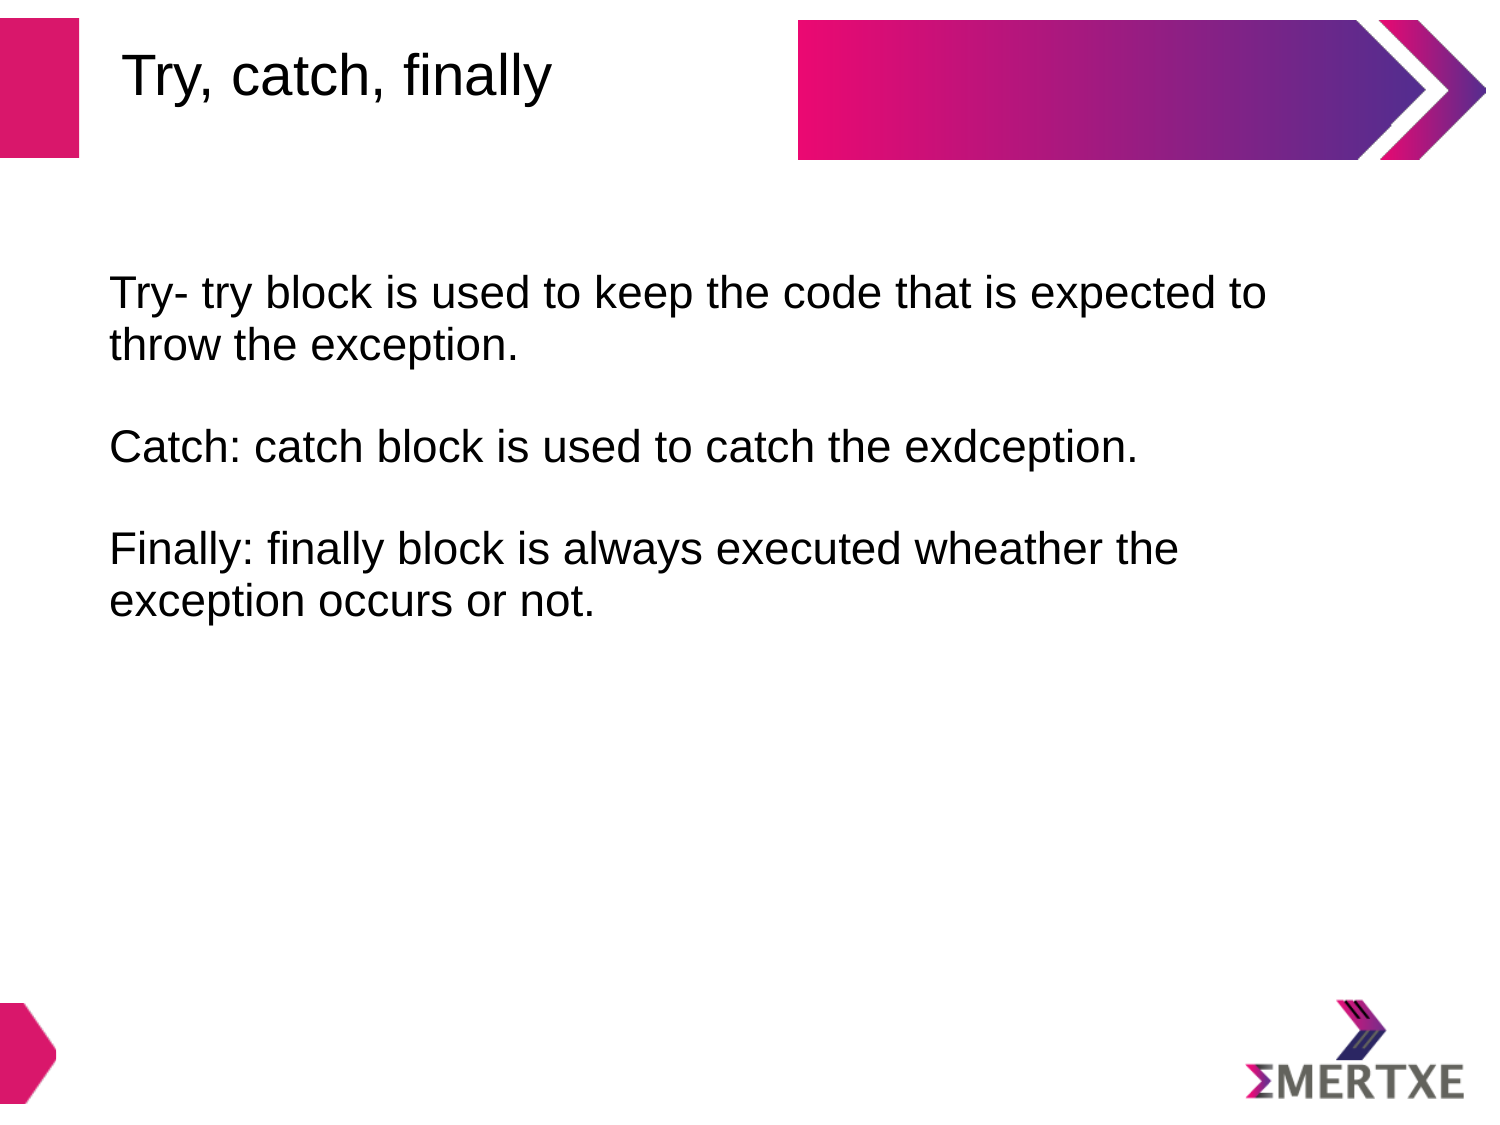

Try, catch, finally
Try- try block is used to keep the code that is expected to throw the exception.
Catch: catch block is used to catch the exdception.
Finally: finally block is always executed wheather the exception occurs or not.